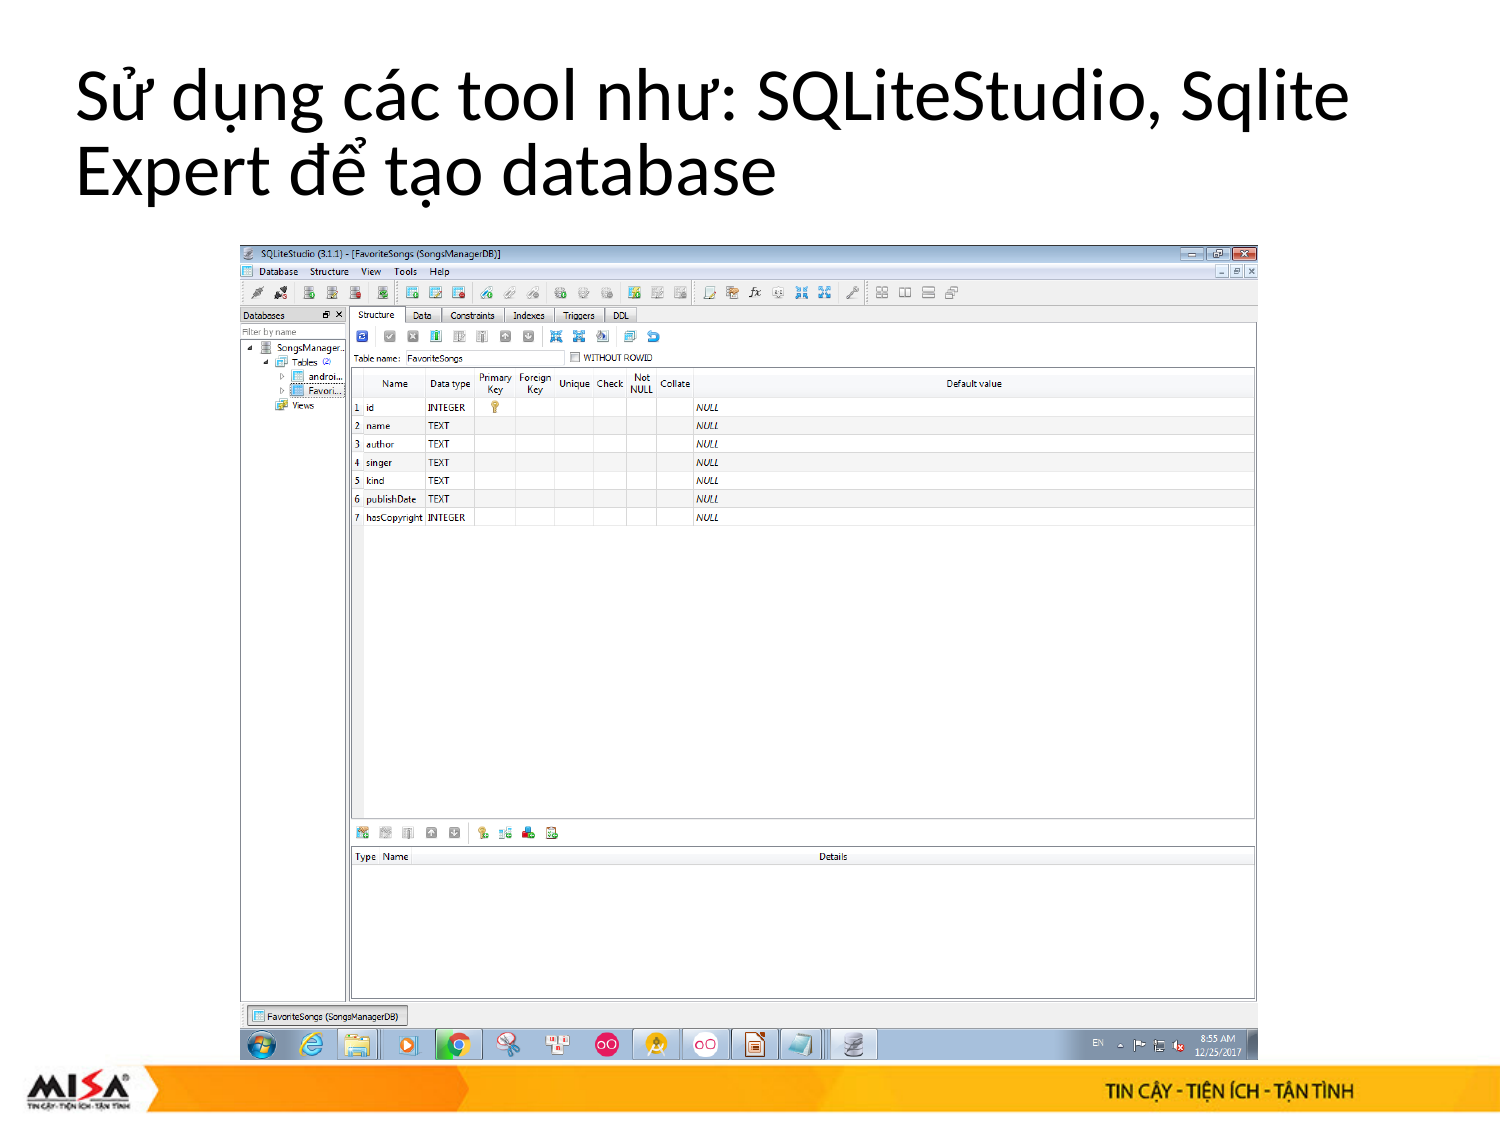

# Sử dụng các tool như: SQLiteStudio, Sqlite Expert để tạo database